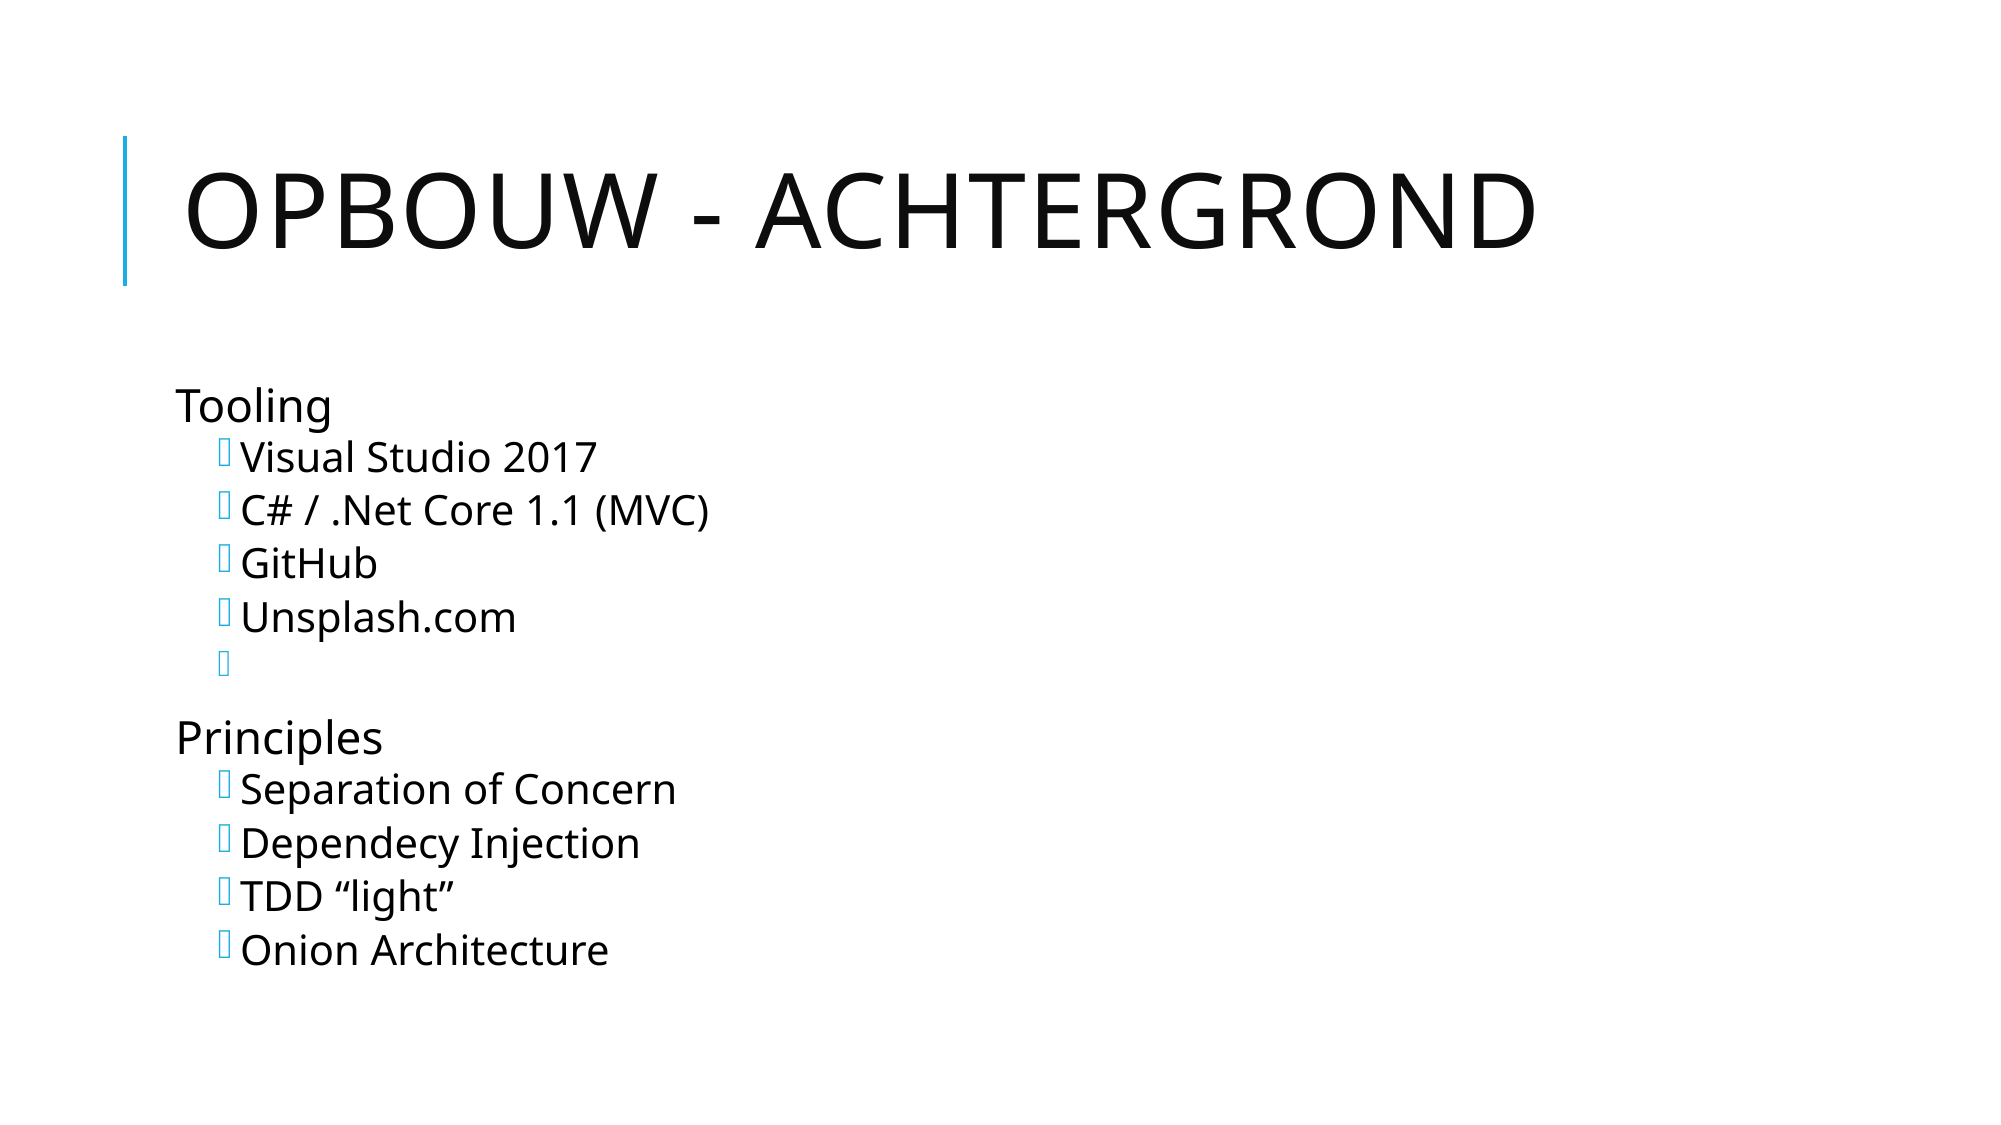

# Opbouw - achtergrond
Tooling
Visual Studio 2017
C# / .Net Core 1.1 (MVC)
GitHub
Unsplash.com
Principles
Separation of Concern
Dependecy Injection
TDD “light”
Onion Architecture